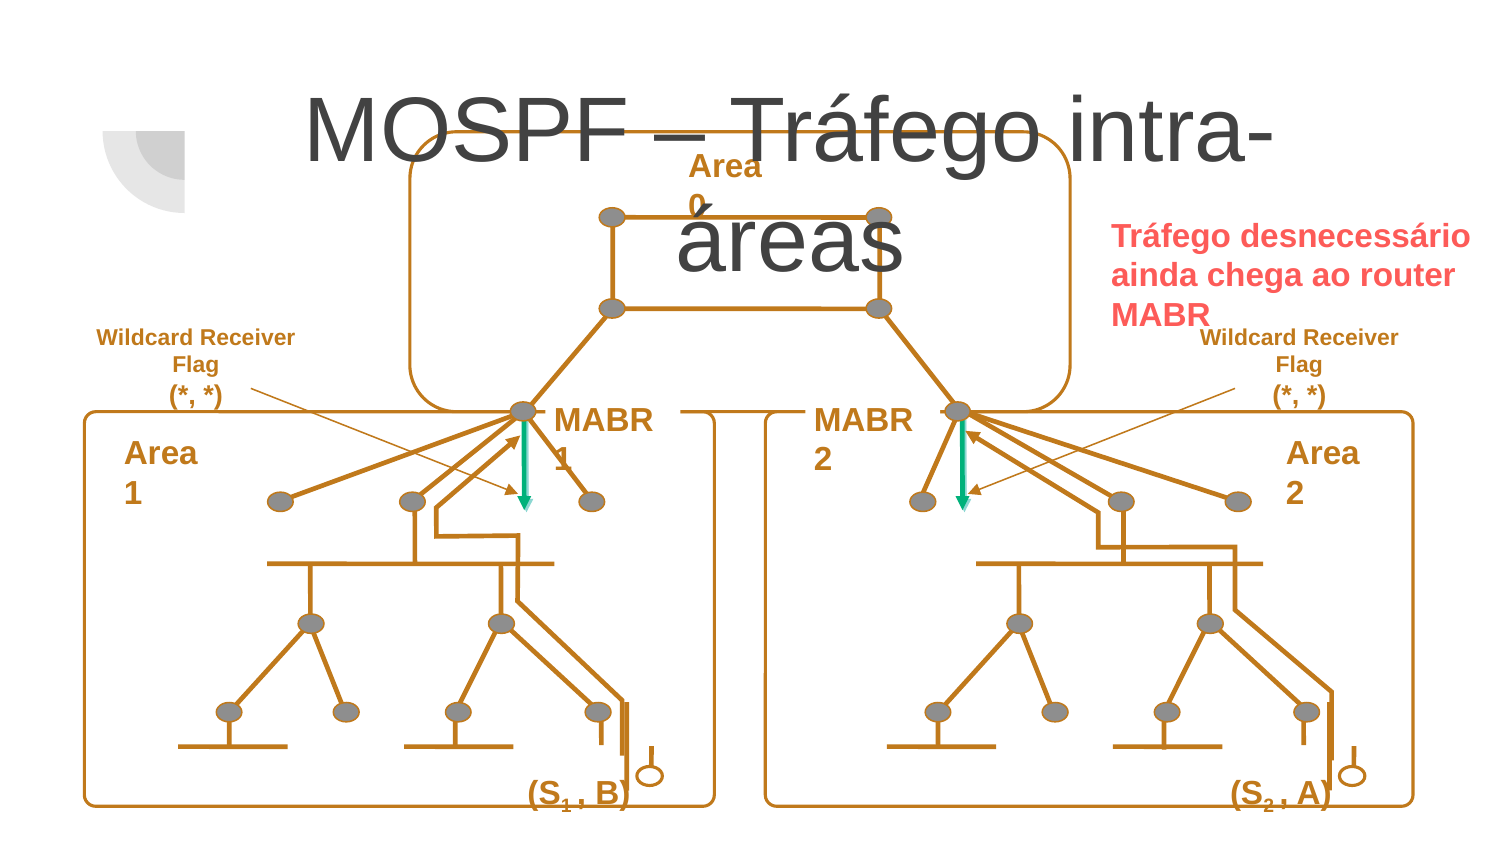

# MOSPF – Tráfego intra-áreas
Area 0
Tráfego desnecessário ainda chega ao router MABR
Wildcard Receiver Flag
(*, *)
Wildcard Receiver Flag
(*, *)
MABR1
MABR2
Area 1
Area 2
(S1 , B)
(S2 , A)